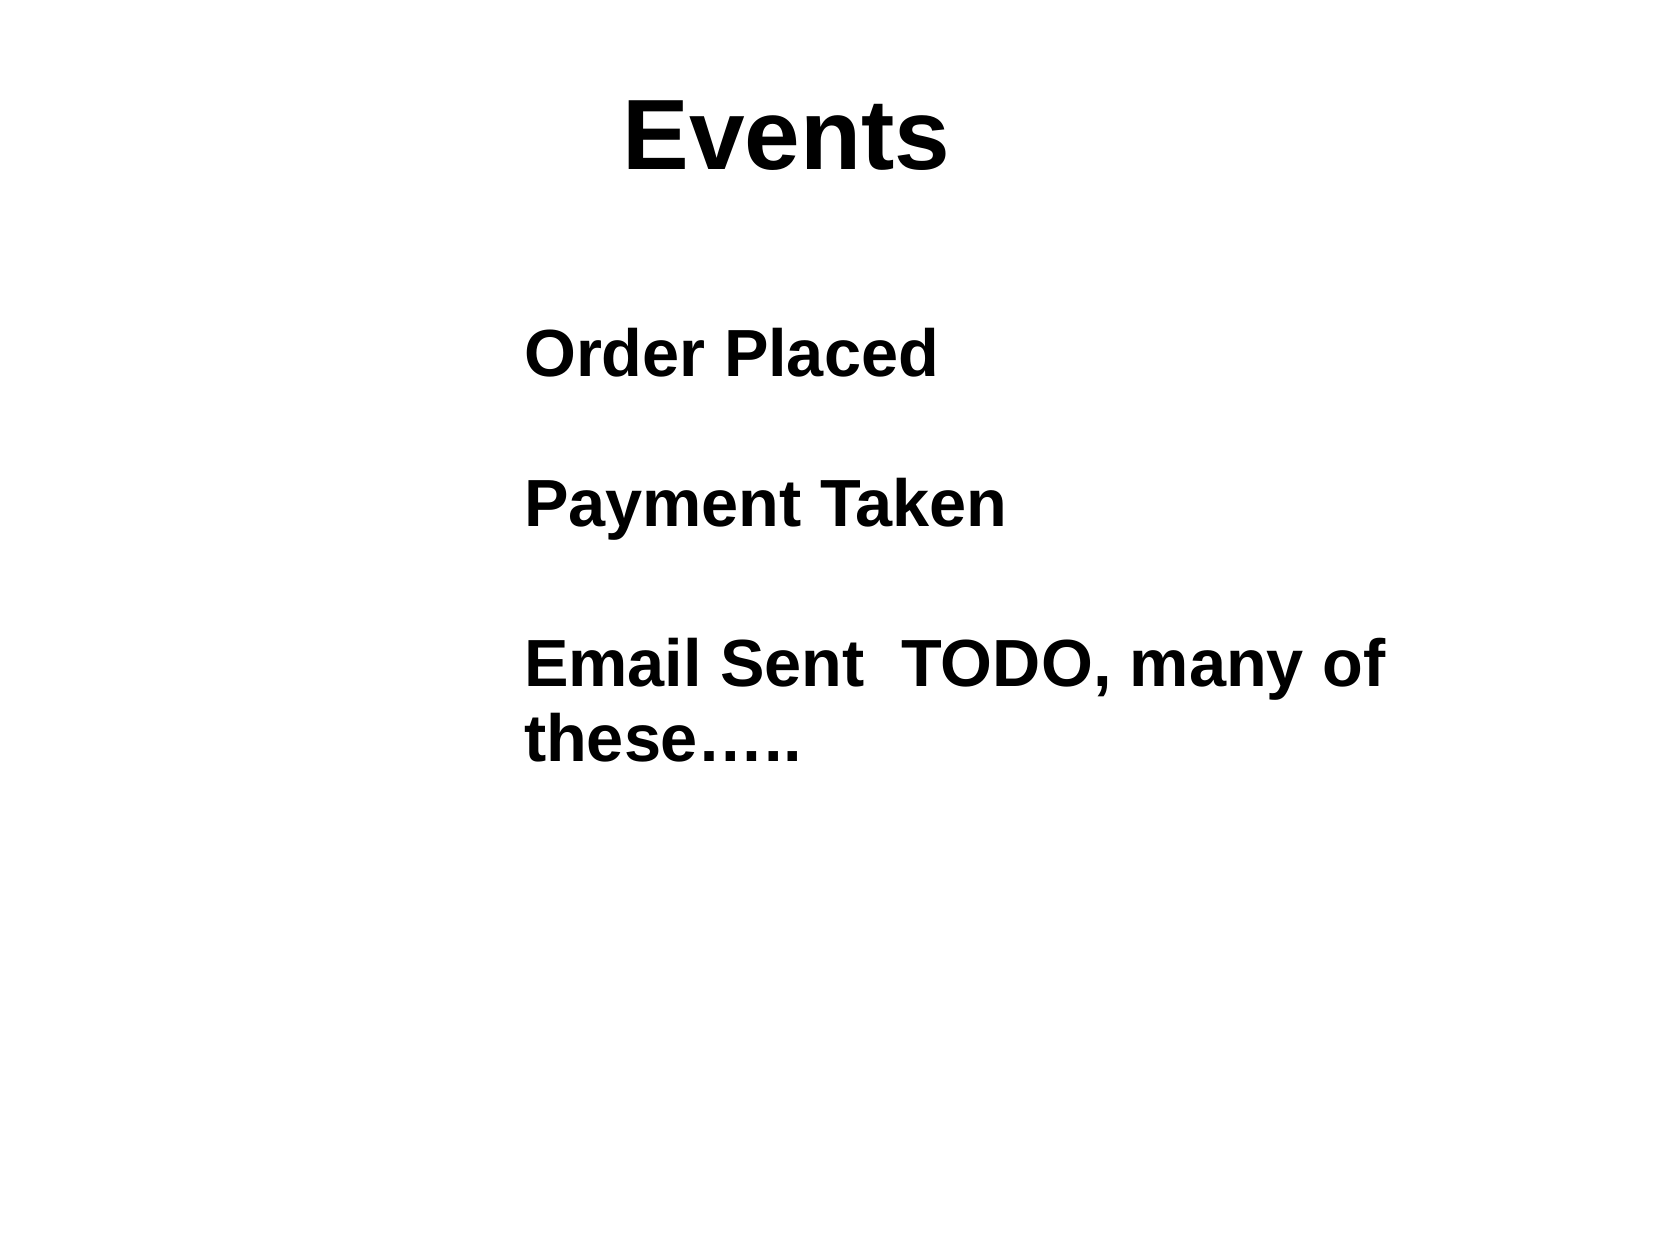

Events
Order Placed
Payment Taken
Email Sent TODO, many of these…..